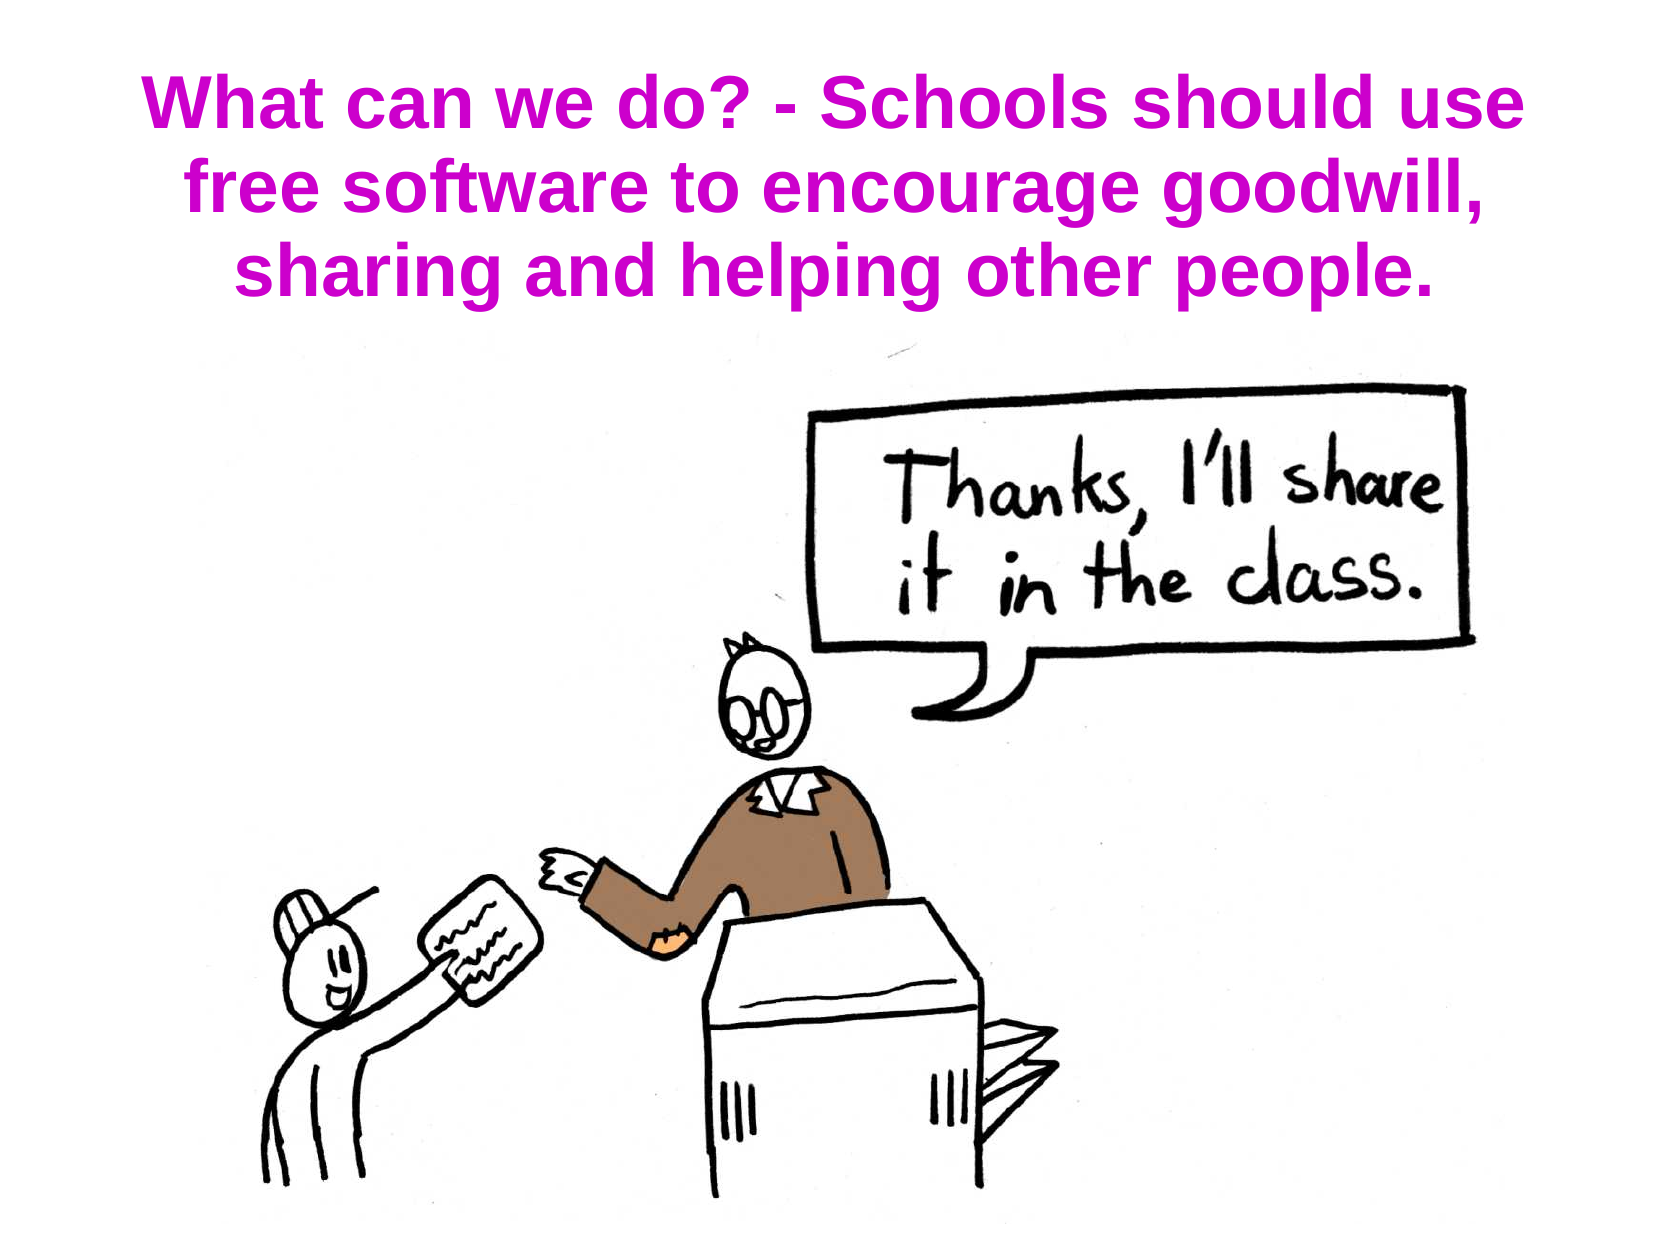

# What can we do? - Schools should use free software to encourage goodwill, sharing and helping other people.